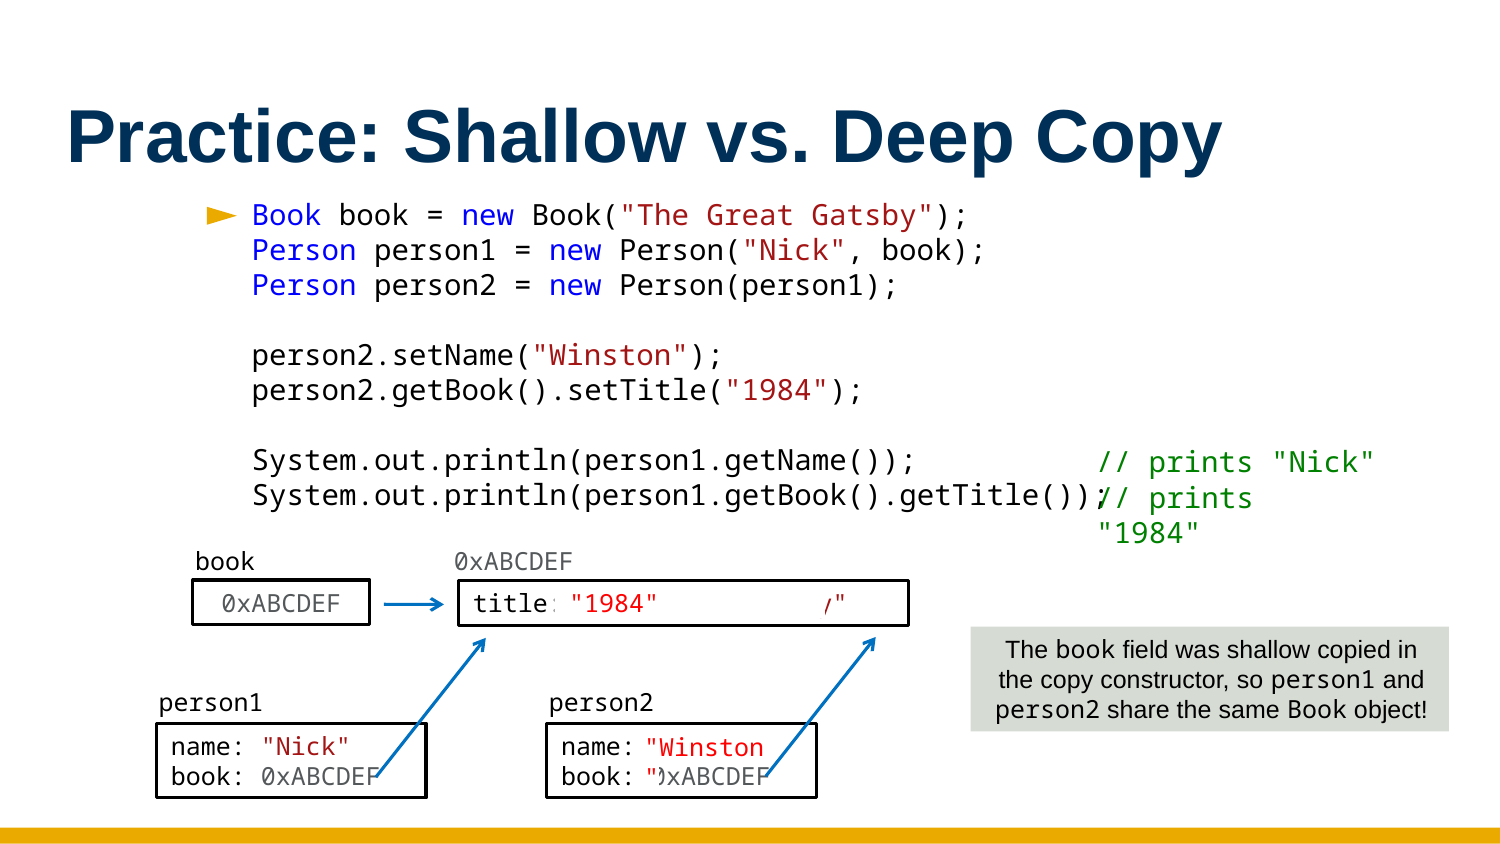

# Practice: Shallow vs. Deep Copy
Book book = new Book("The Great Gatsby");
Person person1 = new Person("Nick", book);
Person person2 = new Person(person1);
person2.setName("Winston");
person2.getBook().setTitle("1984");
System.out.println(person1.getName());
System.out.println(person1.getBook().getTitle());
// prints "Nick"
// prints "1984"
book
0xABCDEF
0xABCDEF
title: "The Great Gatsby"
"1984"
The book field was shallow copied in the copy constructor, so person1 and person2 share the same Book object!
person2
name: "Nick"
book: 0xABCDEF
person1
name: "Nick"
book: 0xABCDEF
"Winston"